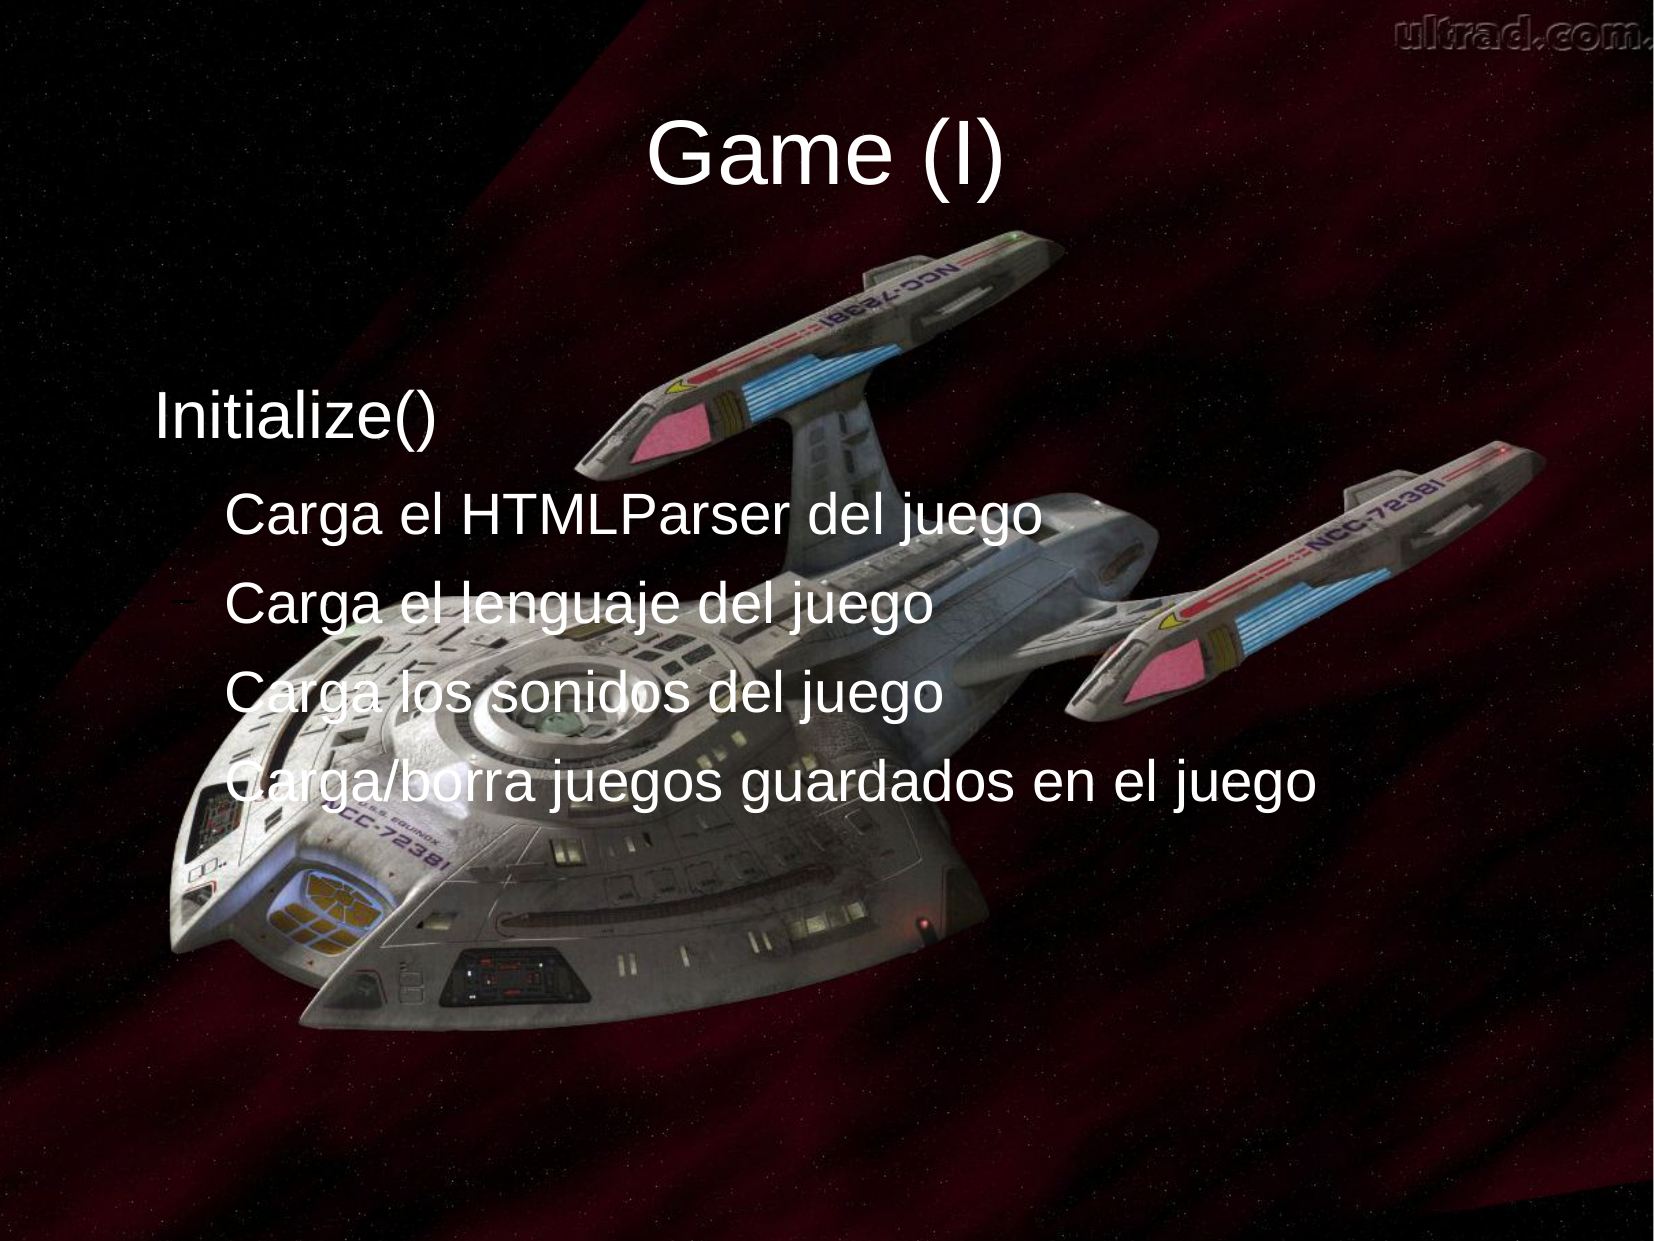

# Game (I)
Initialize()
Carga el HTMLParser del juego
Carga el lenguaje del juego
Carga los sonidos del juego
Carga/borra juegos guardados en el juego